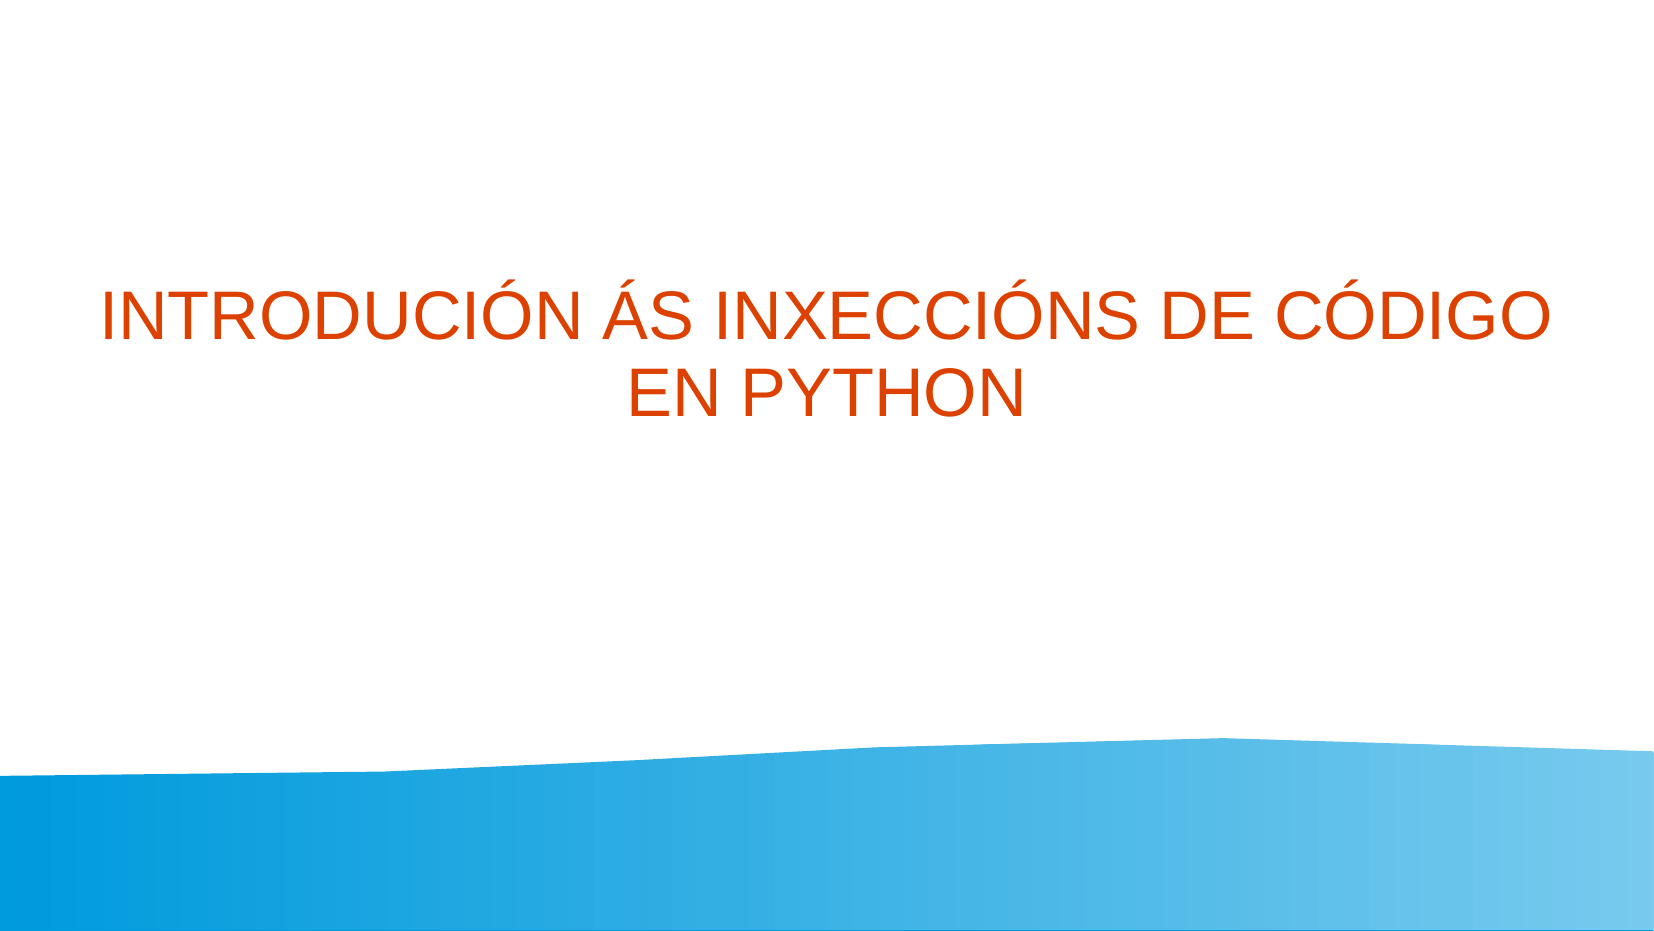

# INTRODUCIÓN ÁS INXECCIÓNS DE CÓDIGO EN PYTHON